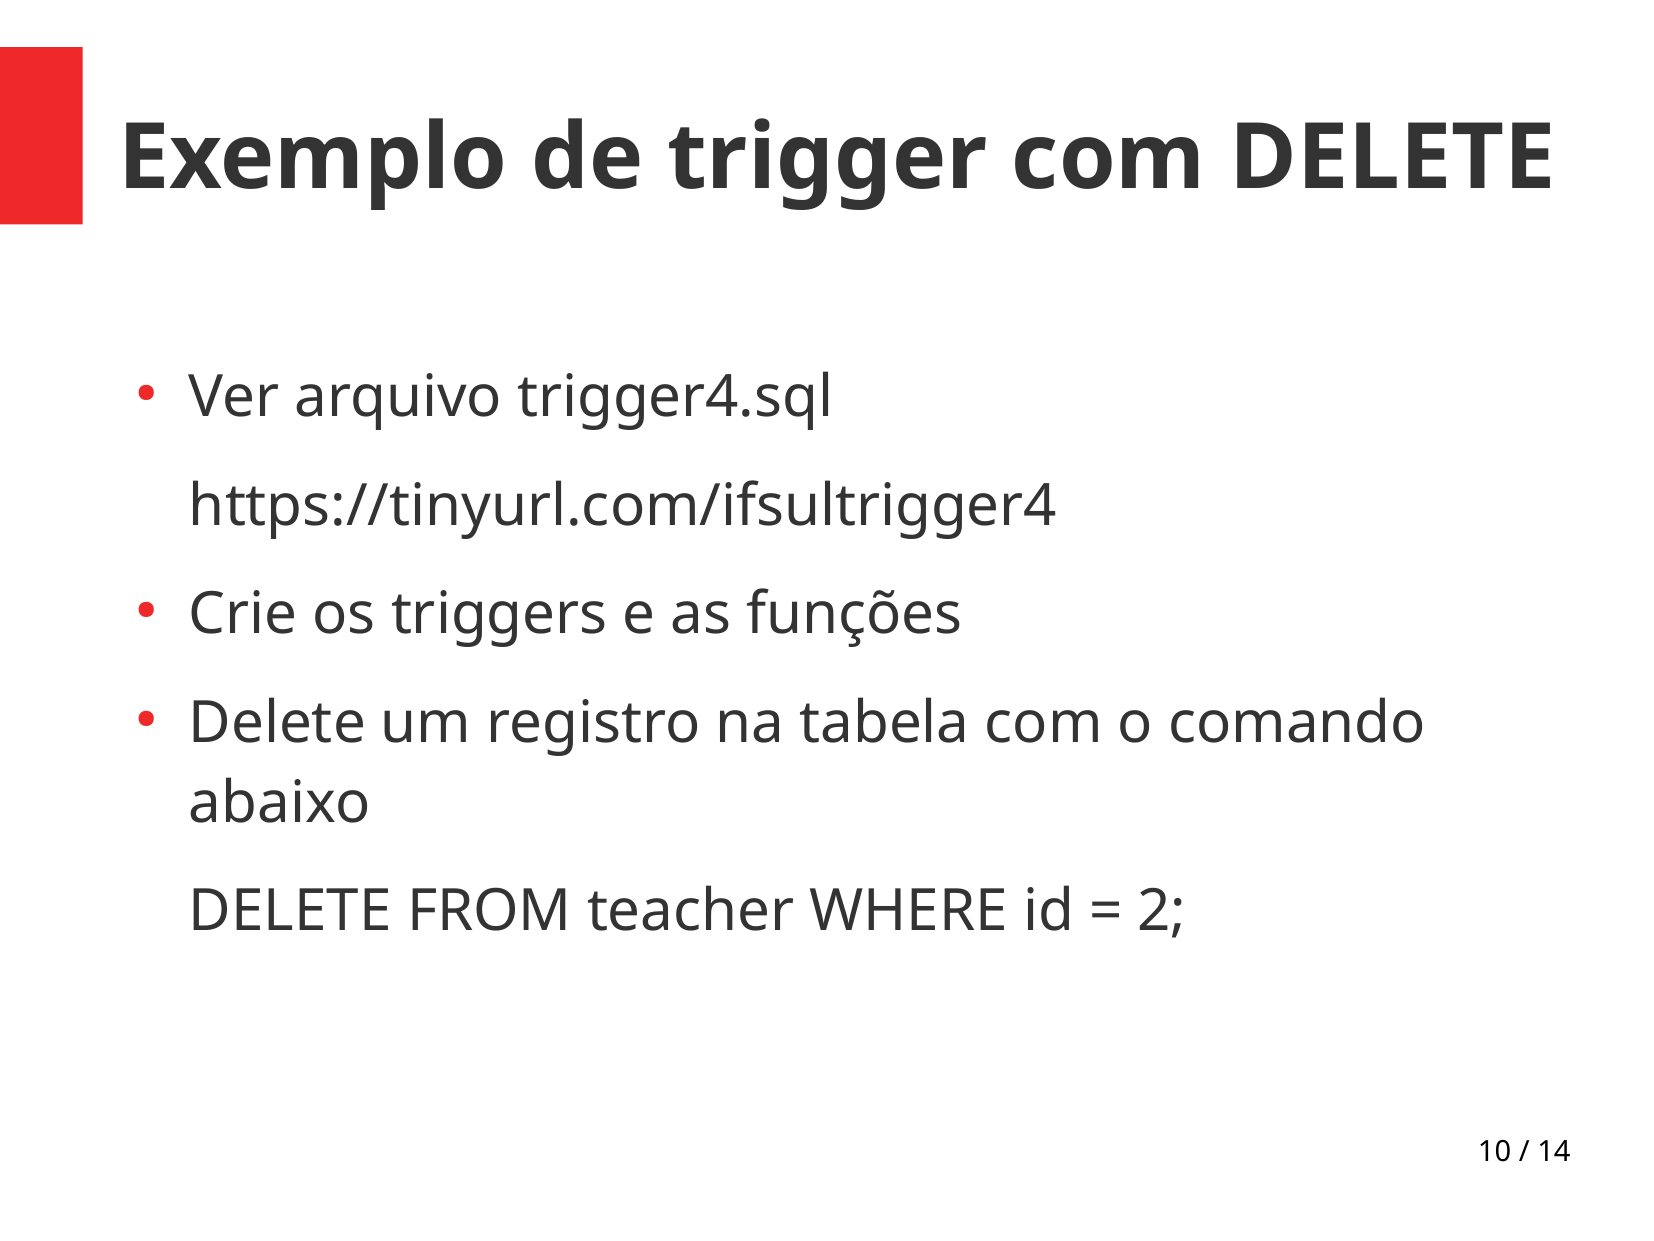

# Exemplo de trigger com DELETE
Ver arquivo trigger4.sql
https://tinyurl.com/ifsultrigger4
Crie os triggers e as funções
Delete um registro na tabela com o comando abaixo
DELETE FROM teacher WHERE id = 2;
10